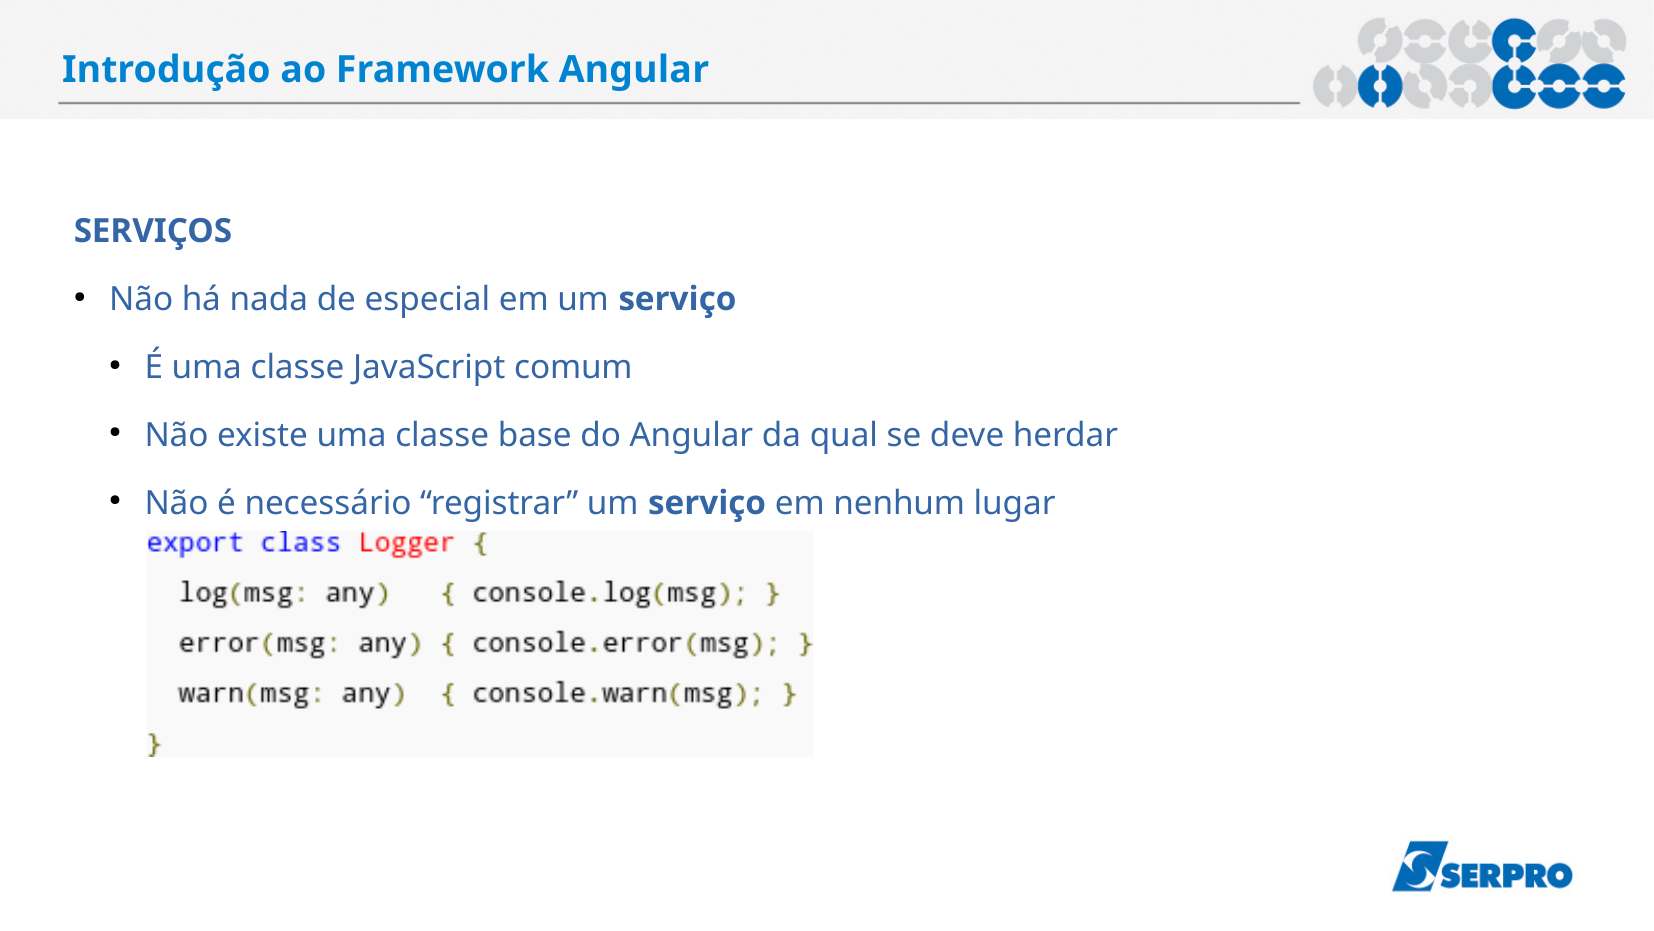

Introdução ao Framework Angular
SERVIÇOS
Não há nada de especial em um serviço
É uma classe JavaScript comum
Não existe uma classe base do Angular da qual se deve herdar
Não é necessário “registrar” um serviço em nenhum lugar